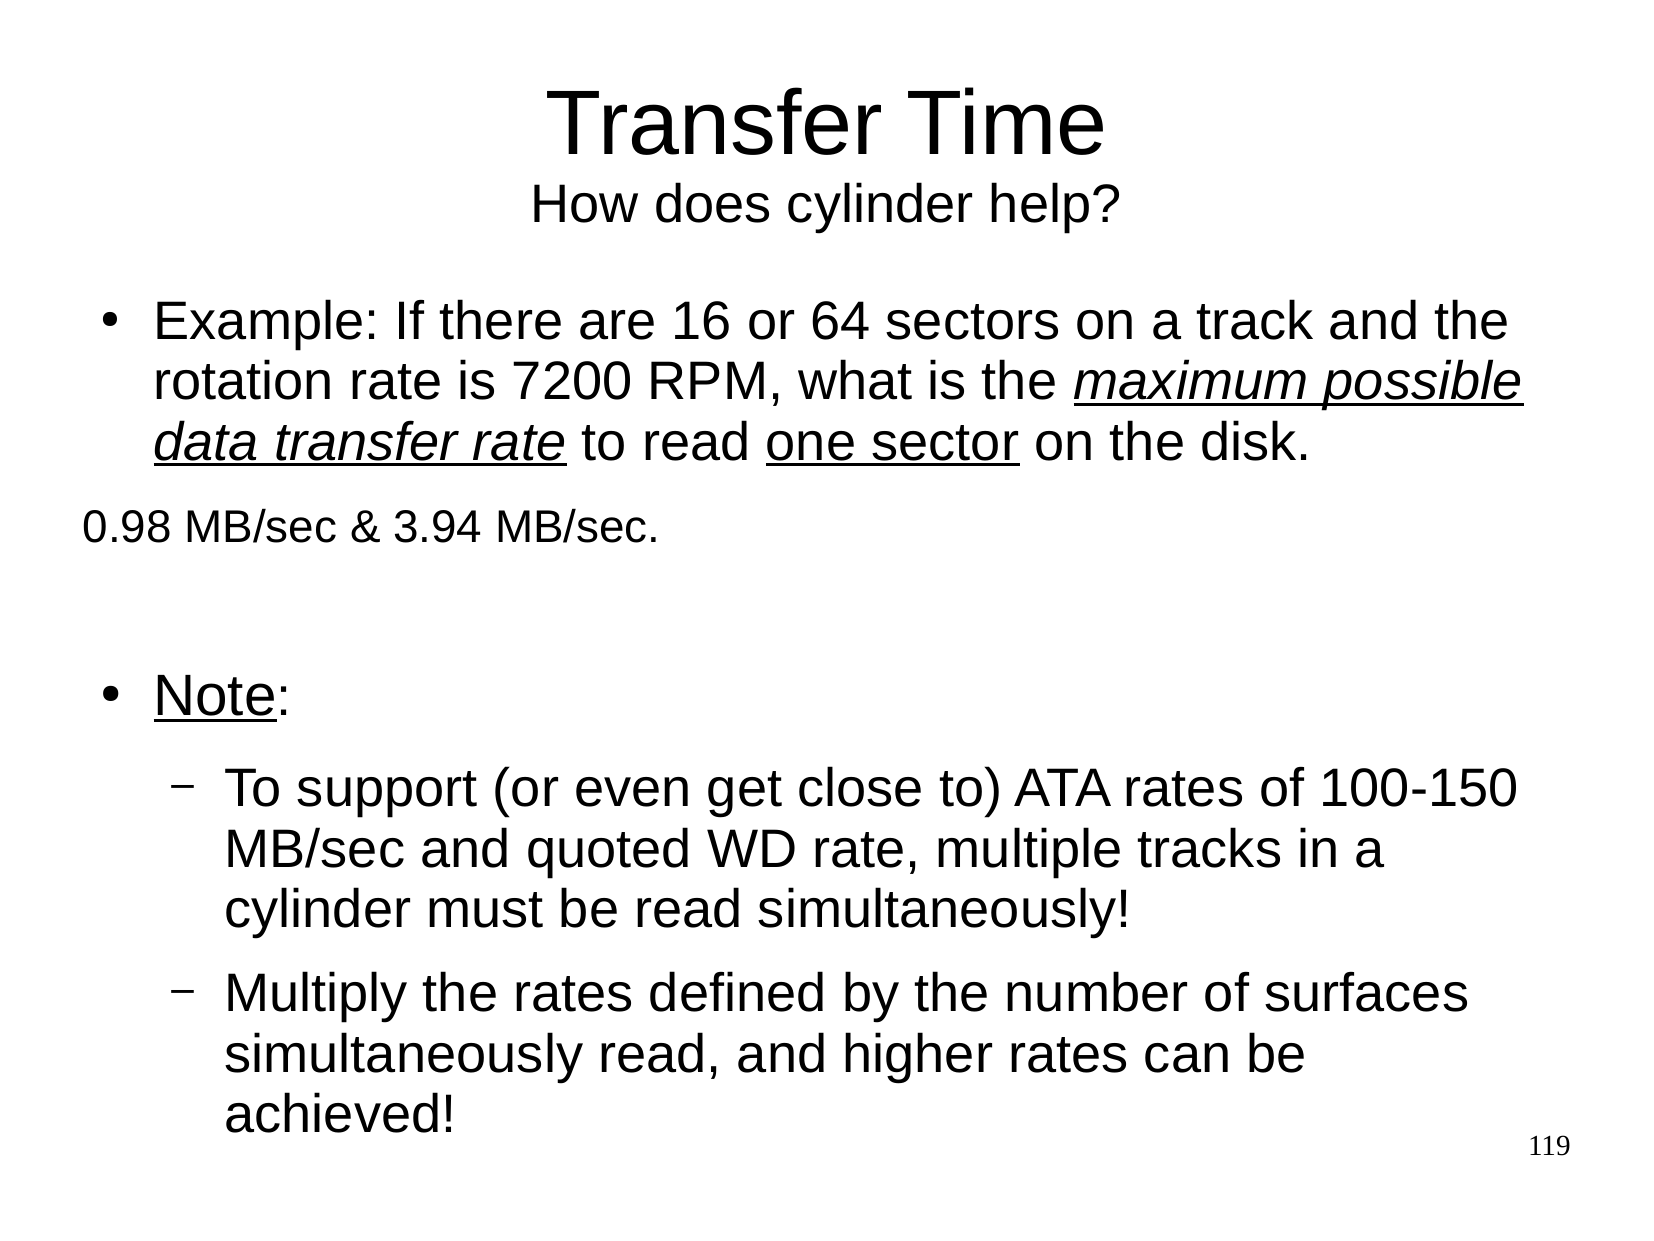

# Transfer Time How does cylinder help?
Example: If there are 16 or 64 sectors on a track and the rotation rate is 7200 RPM, what is the maximum possible data transfer rate to read one sector on the disk.
0.98 MB/sec & 3.94 MB/sec.
Note:
To support (or even get close to) ATA rates of 100-150 MB/sec and quoted WD rate, multiple tracks in a cylinder must be read simultaneously!
Multiply the rates defined by the number of surfaces simultaneously read, and higher rates can be achieved!
119